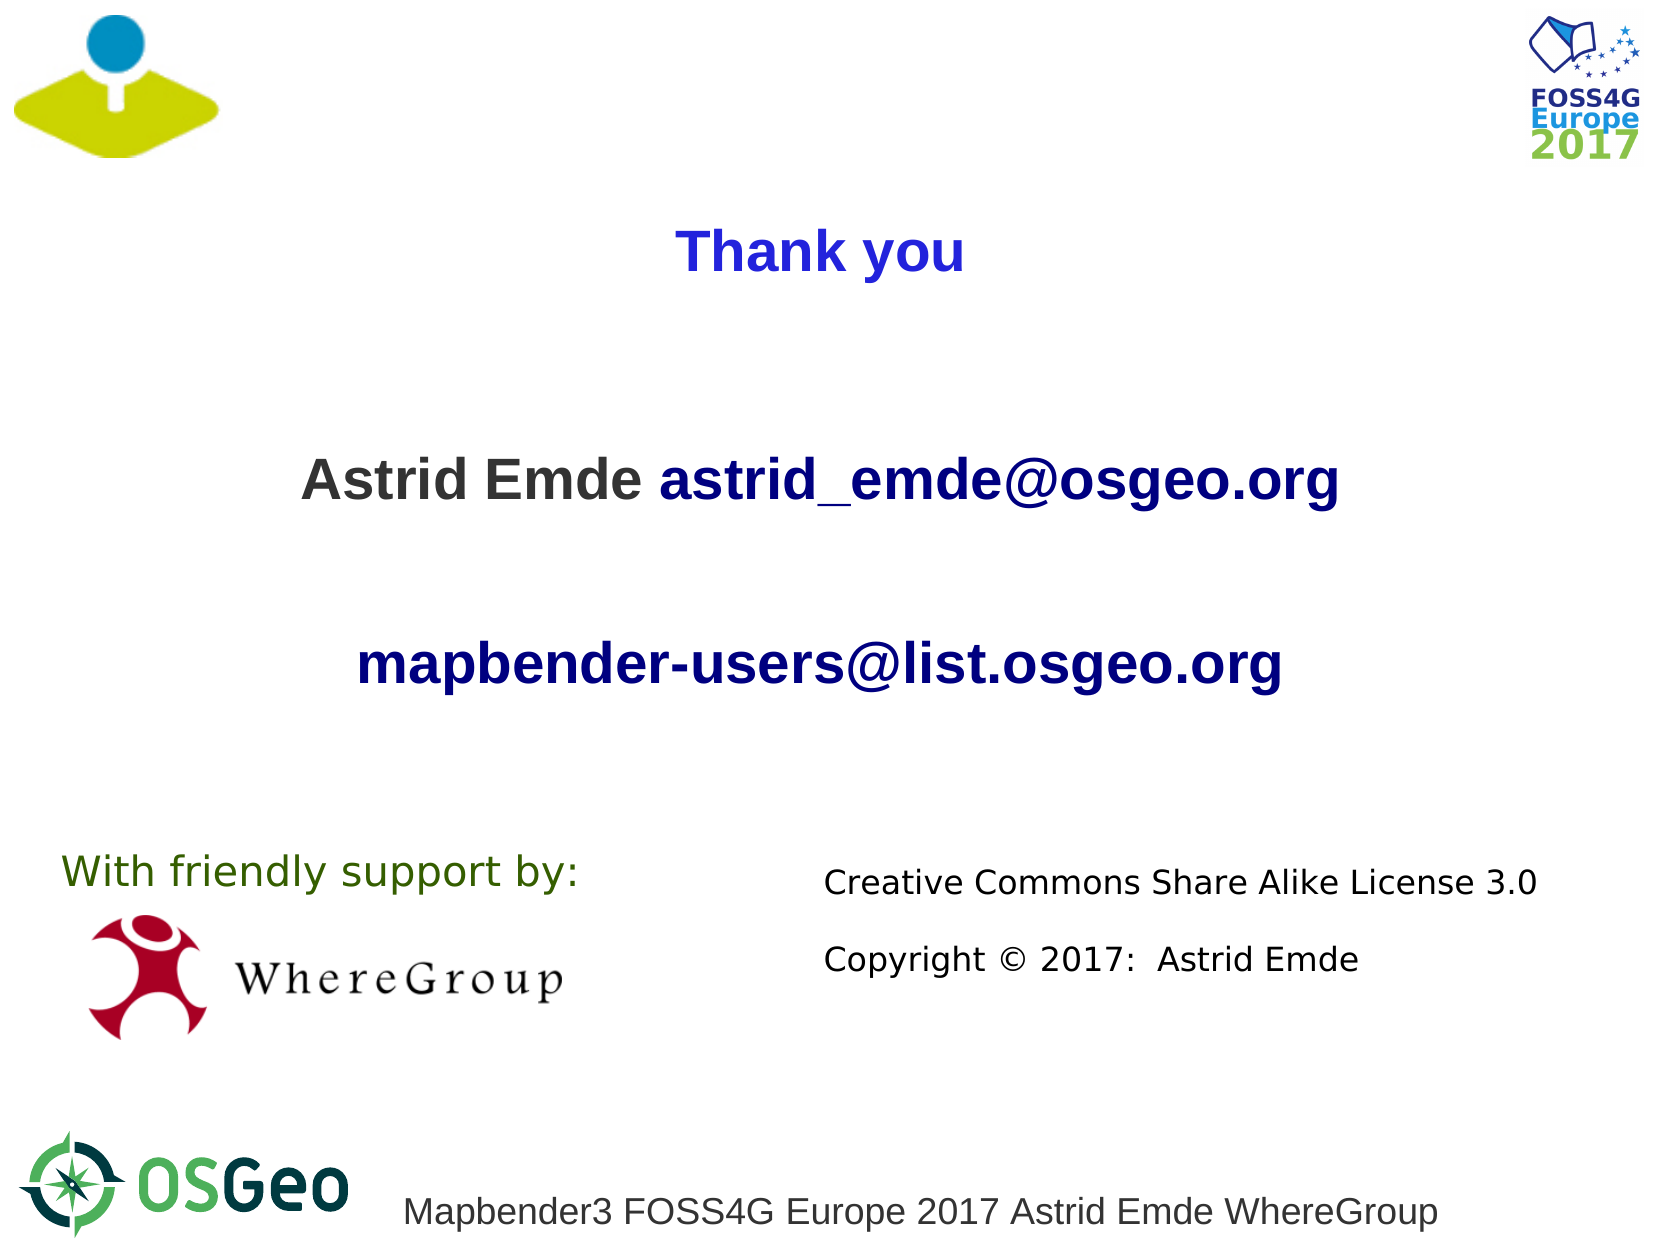

# Thank you
Astrid Emde astrid_emde@osgeo.org
mapbender-users@list.osgeo.org
With friendly support by:
Creative Commons Share Alike License 3.0
Copyright © 2017: Astrid Emde